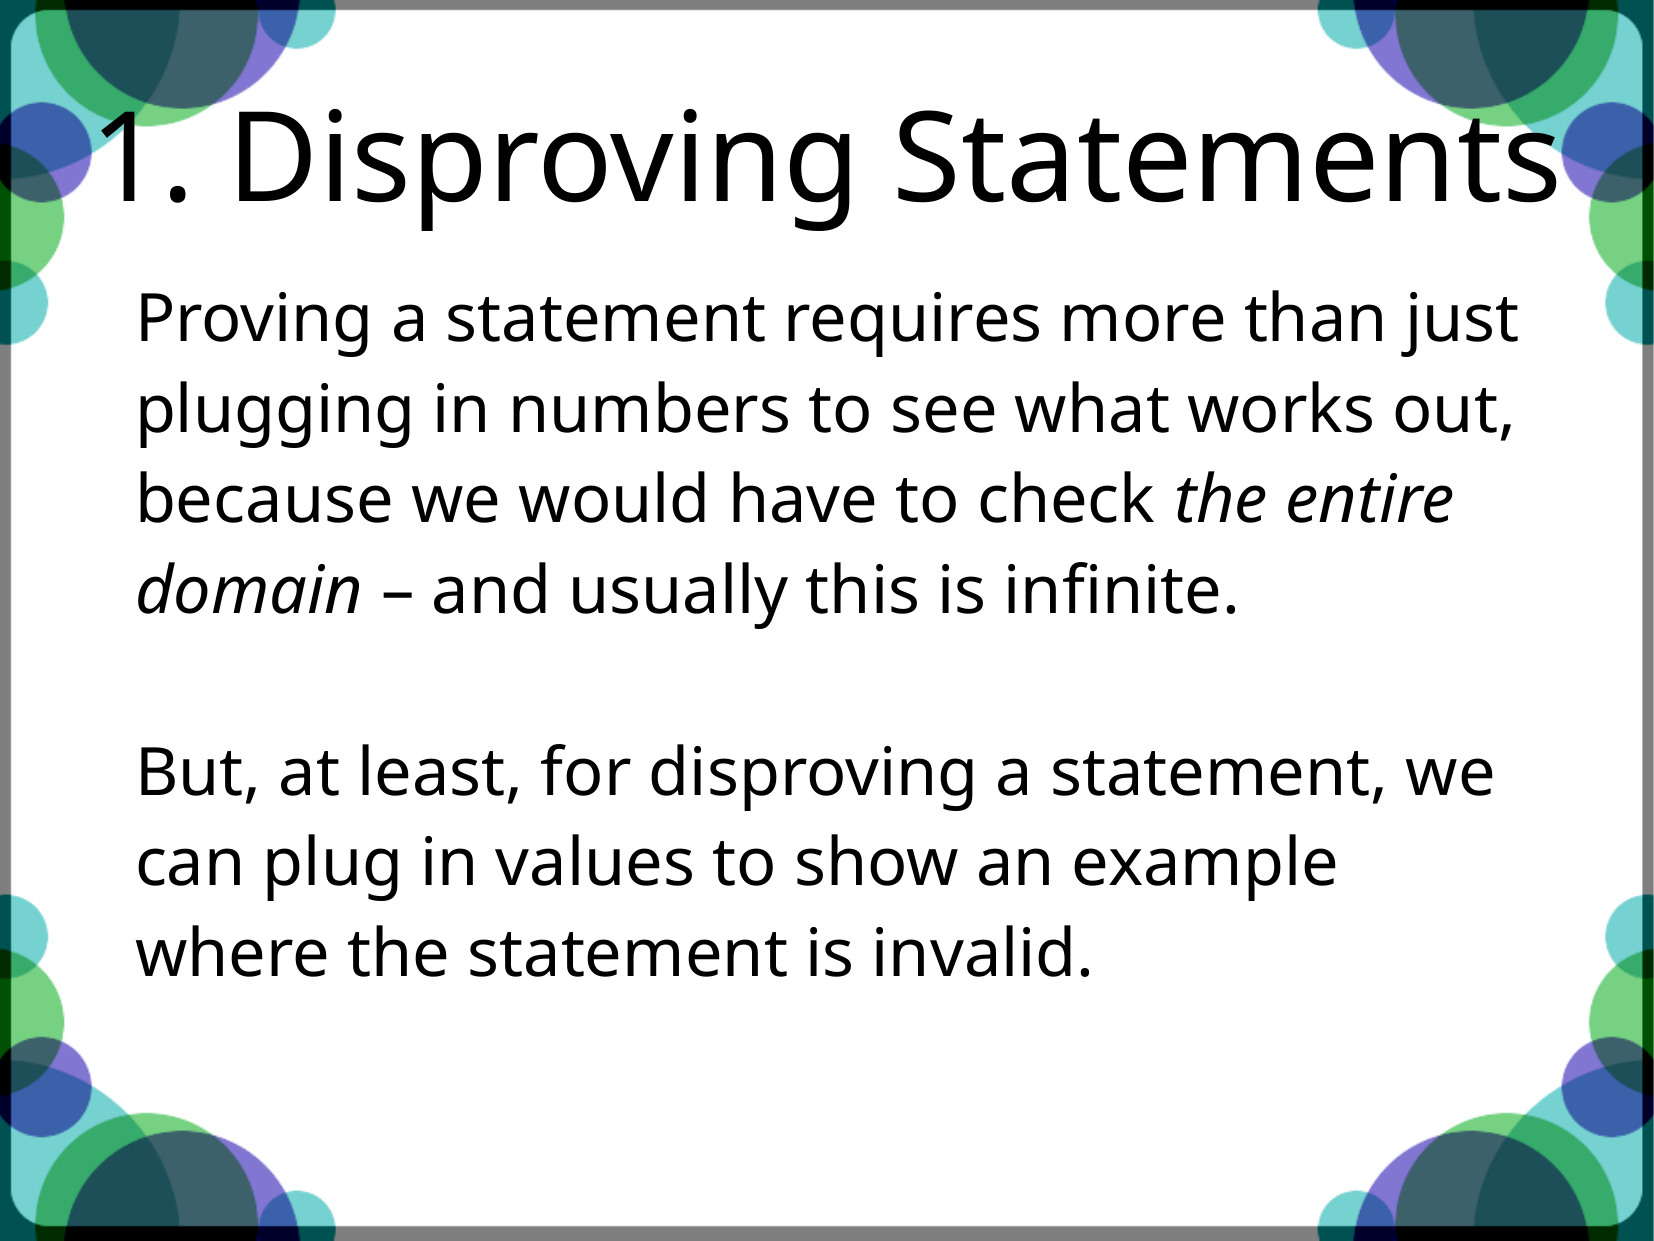

# 1. Disproving Statements
Proving a statement requires more than just plugging in numbers to see what works out, because we would have to check the entire domain – and usually this is infinite.
But, at least, for disproving a statement, we can plug in values to show an example where the statement is invalid.